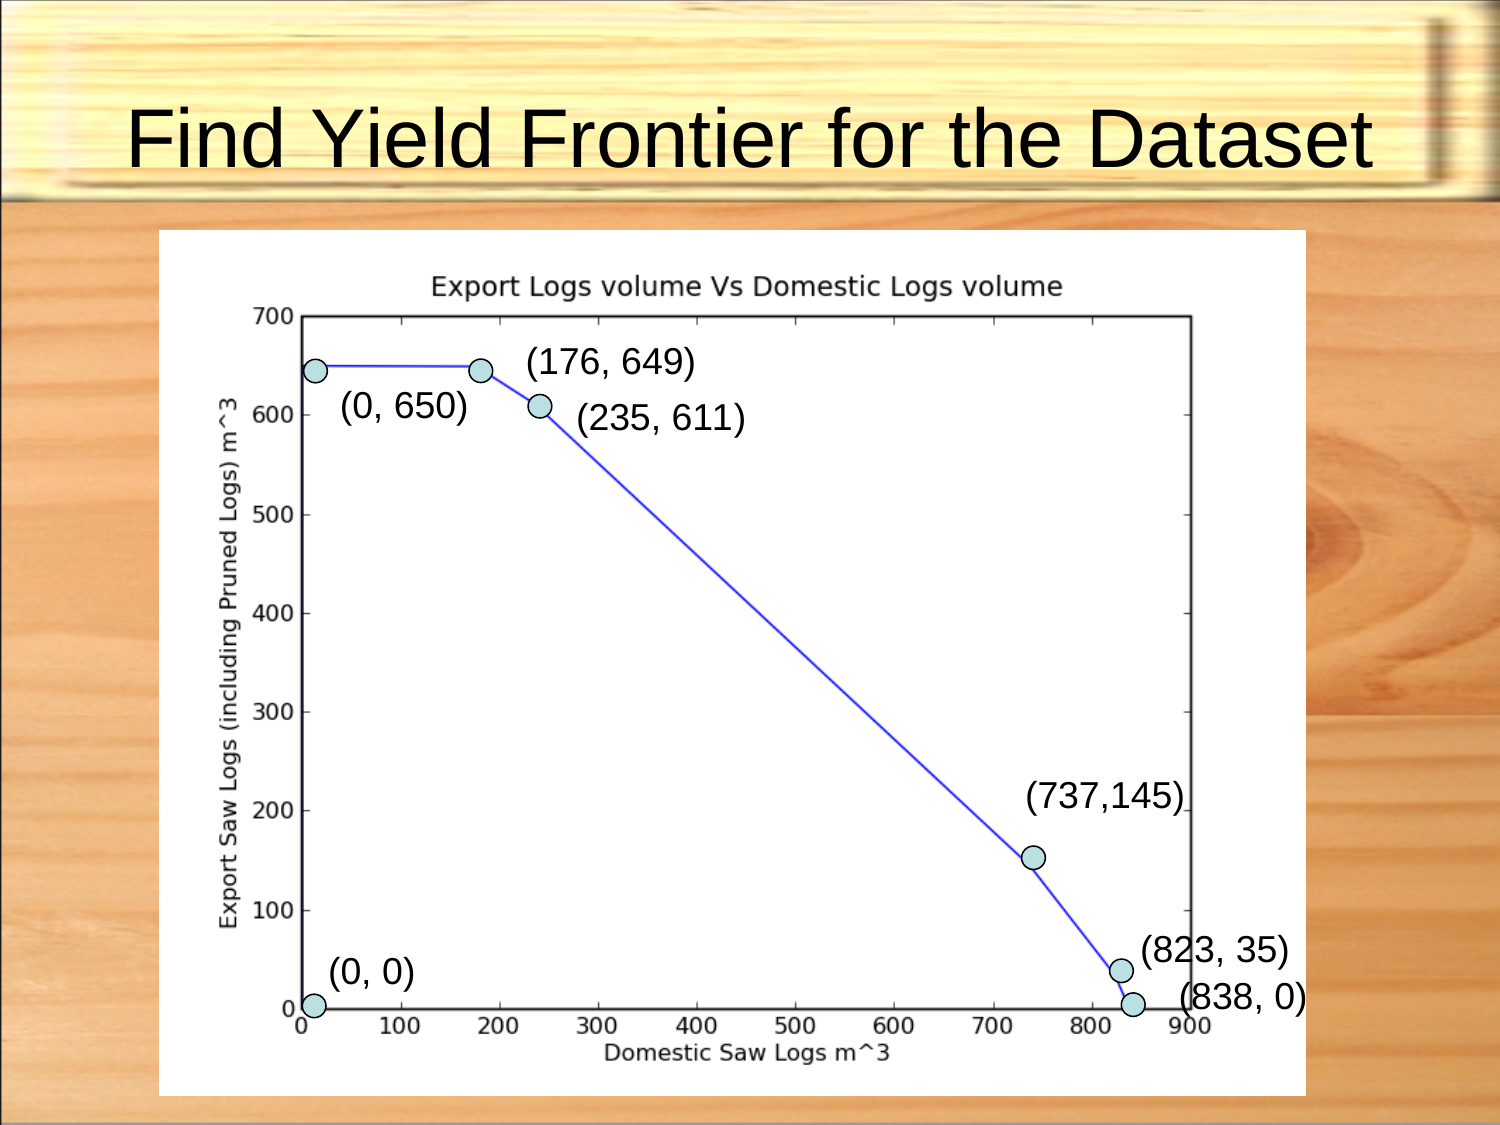

# Find Yield Frontier for the Dataset
(176, 649)
(0, 650)
(235, 611)
(737,145)
(823, 35)
(0, 0)
(838, 0)